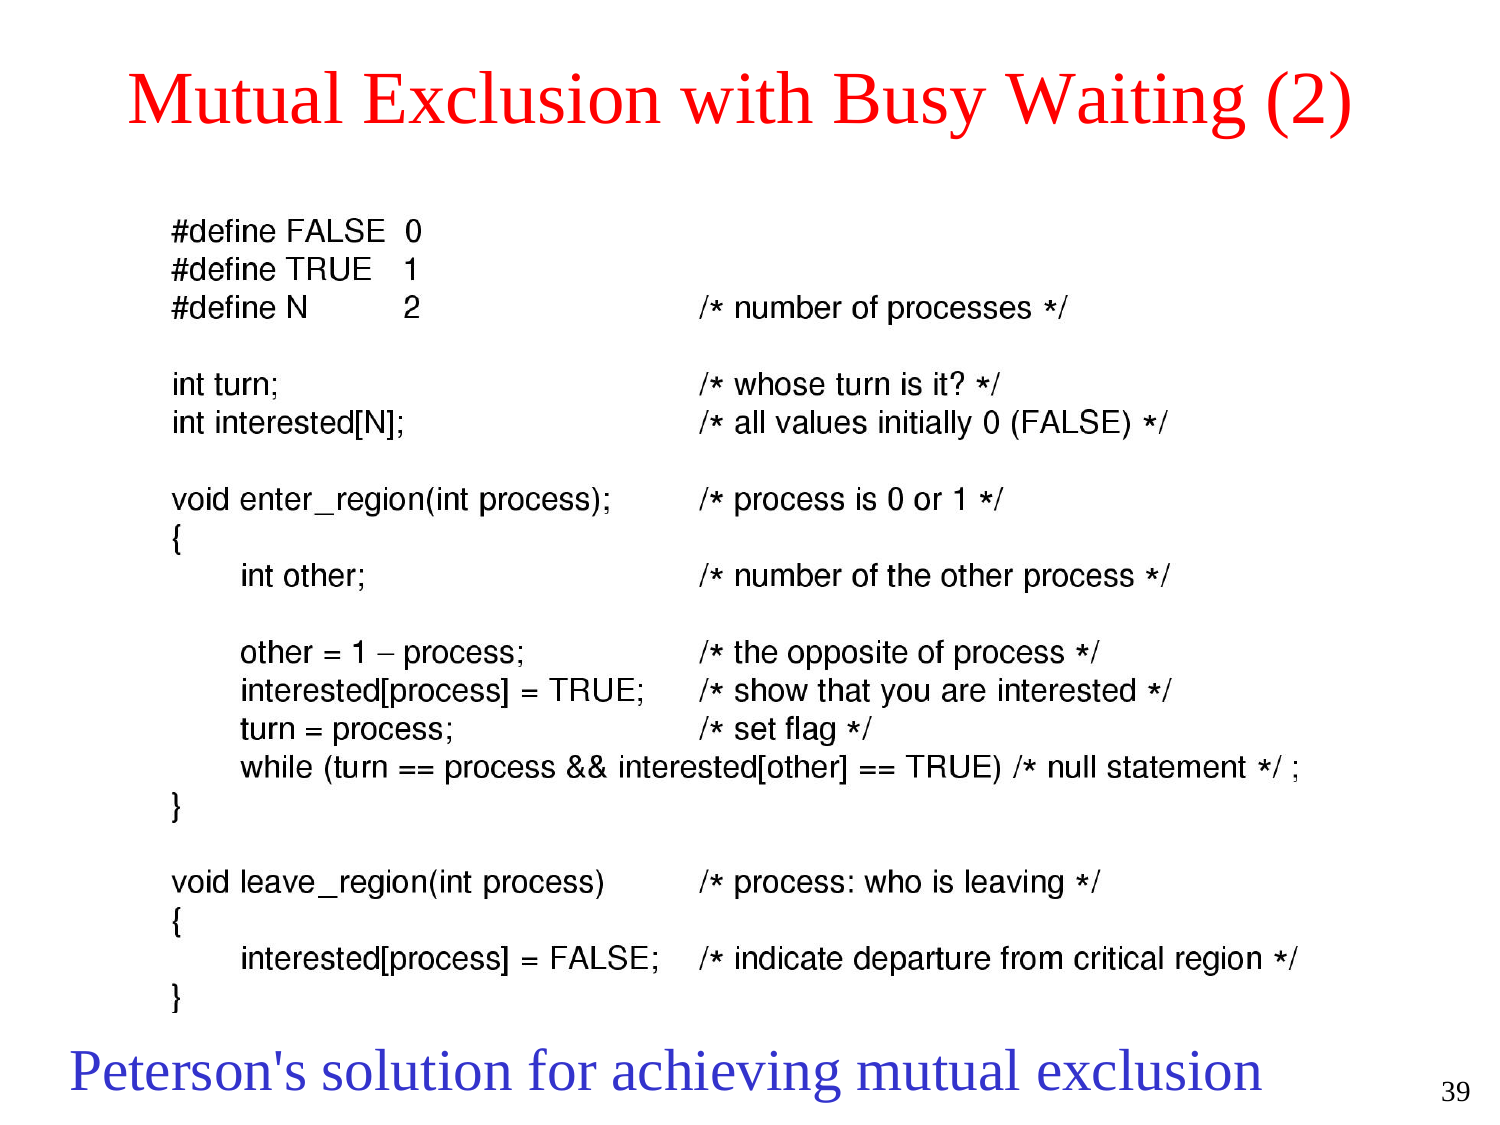

Mutual Exclusion with Busy Waiting (2)
Peterson's solution for achieving mutual exclusion